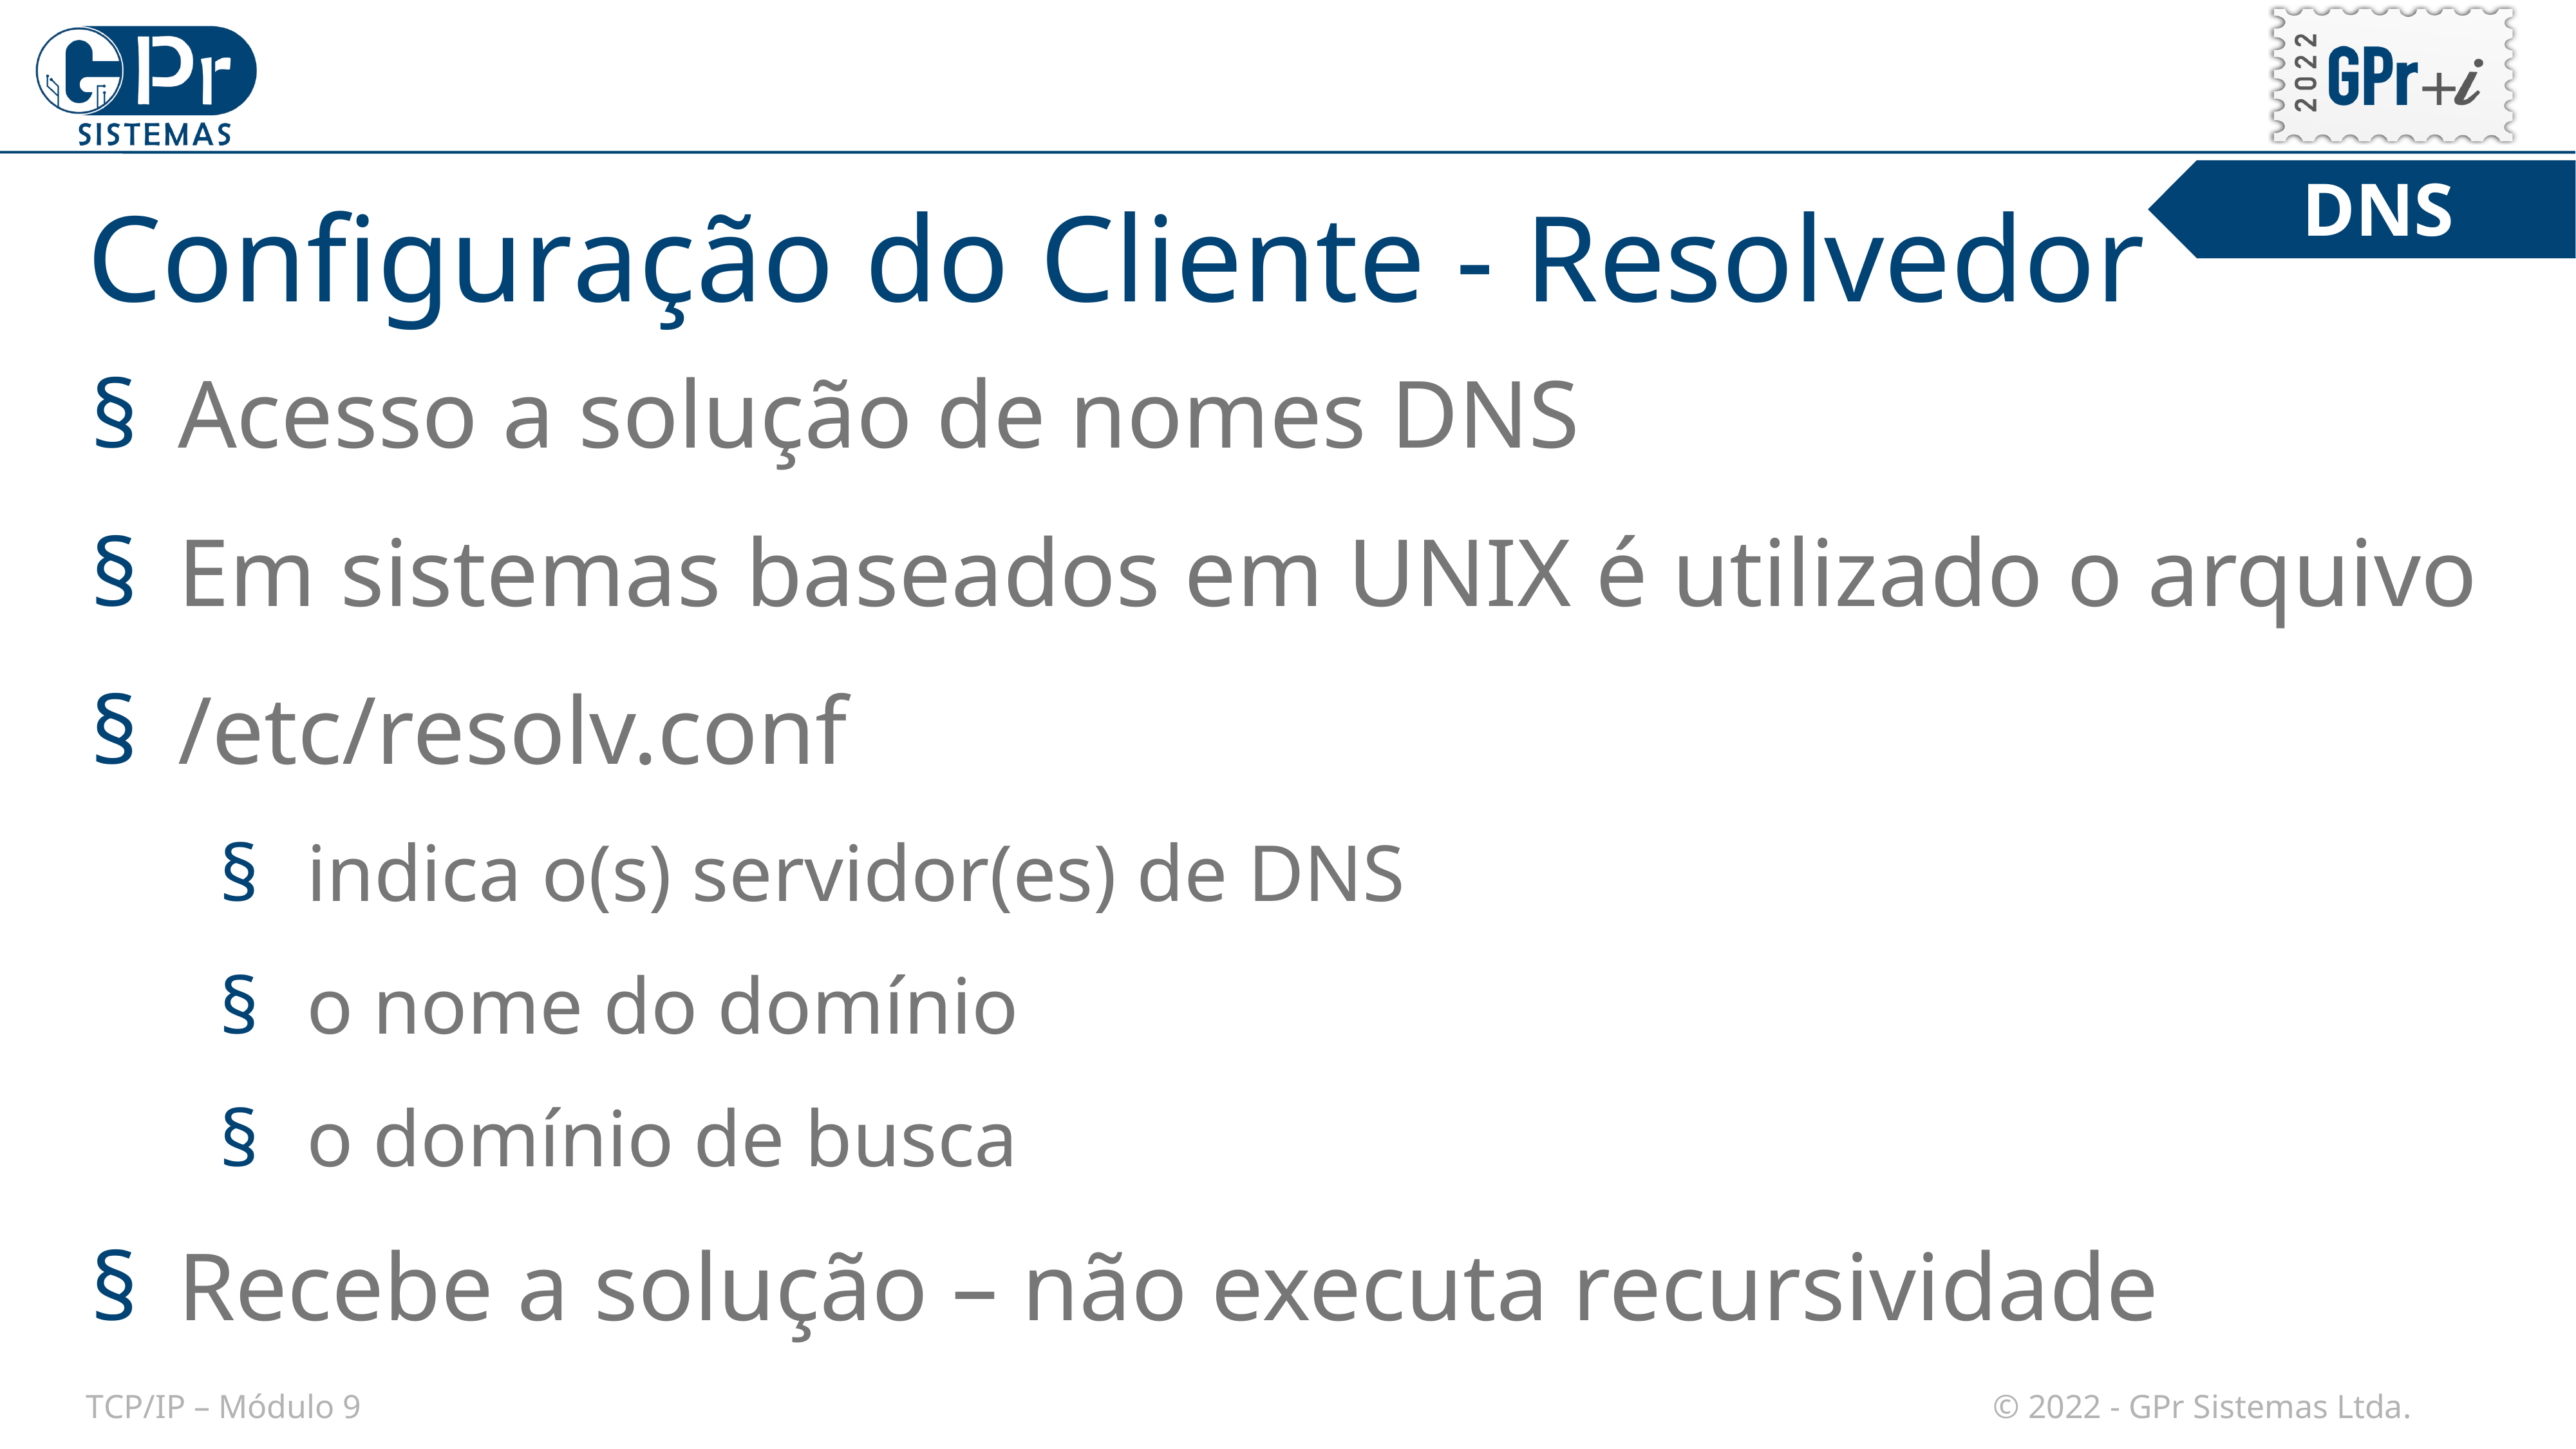

DNS
Configuração do Cliente - Resolvedor
# Acesso a solução de nomes DNS
Em sistemas baseados em UNIX é utilizado o arquivo
/etc/resolv.conf
indica o(s) servidor(es) de DNS
o nome do domı́nio
o domı́nio de busca
Recebe a solução – não executa recursividade